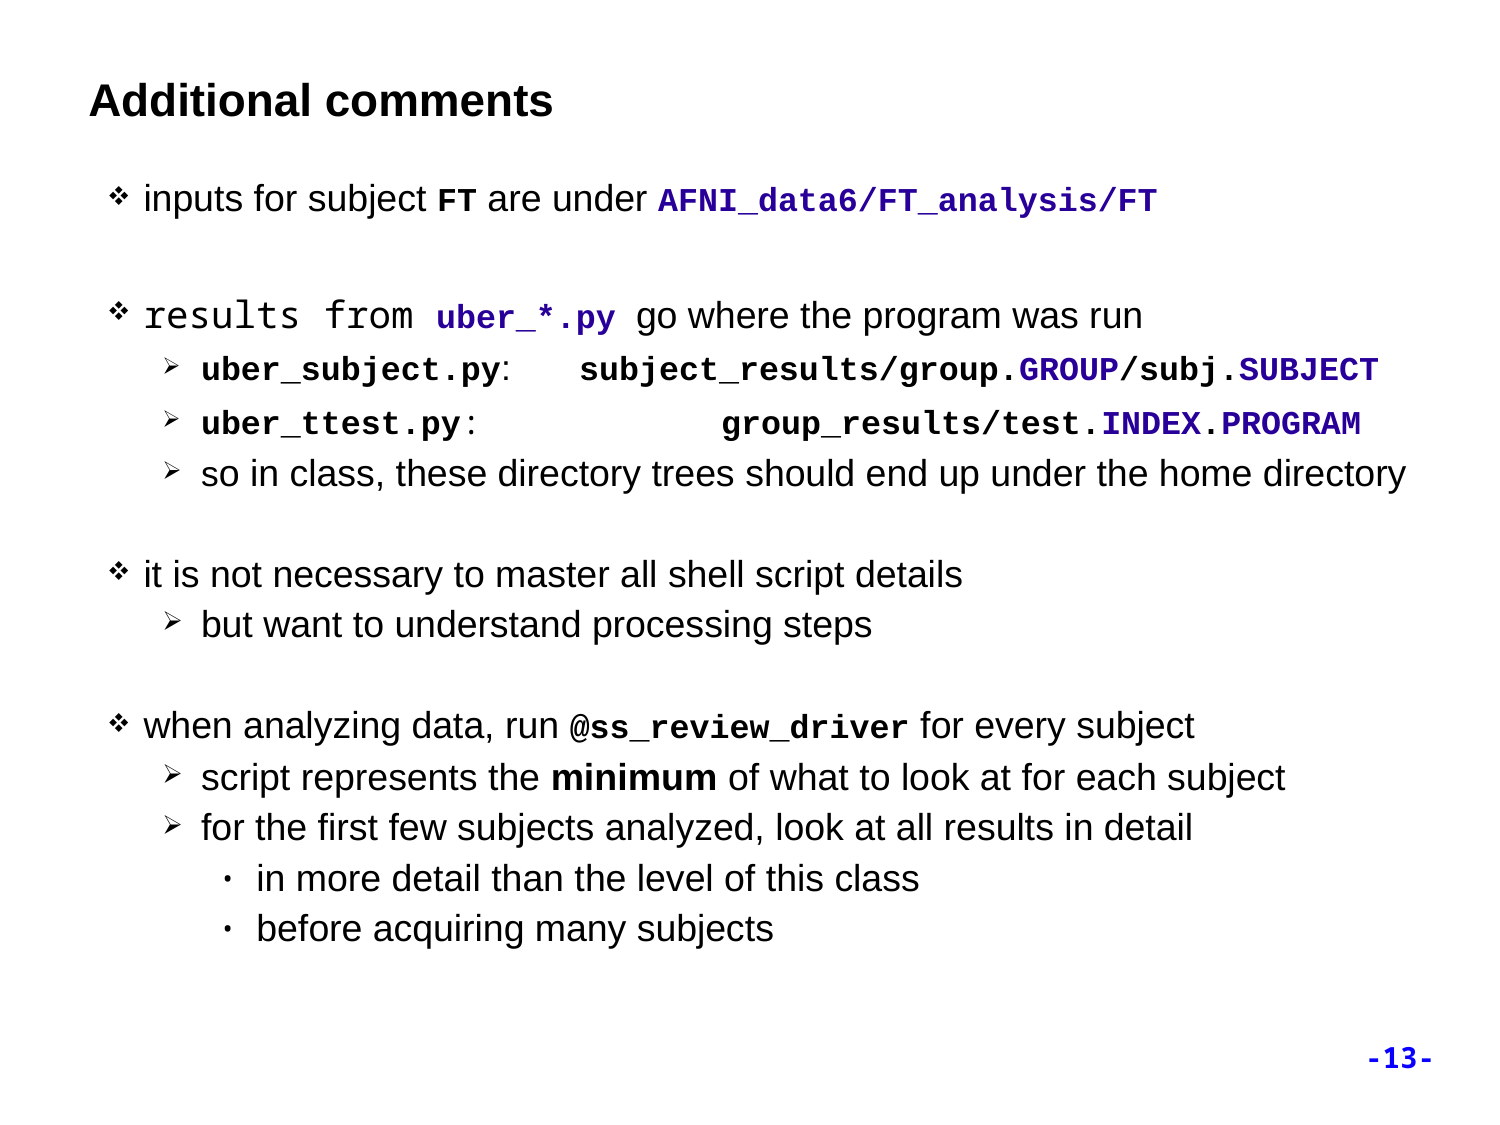

# Additional comments
inputs for subject FT are under AFNI_data6/FT_analysis/FT
results from uber_*.py go where the program was run
uber_subject.py: subject_results/group.GROUP/subj.SUBJECT
uber_ttest.py: group_results/test.INDEX.PROGRAM
so in class, these directory trees should end up under the home directory
it is not necessary to master all shell script details
but want to understand processing steps
when analyzing data, run @ss_review_driver for every subject
script represents the minimum of what to look at for each subject
for the first few subjects analyzed, look at all results in detail
in more detail than the level of this class
before acquiring many subjects